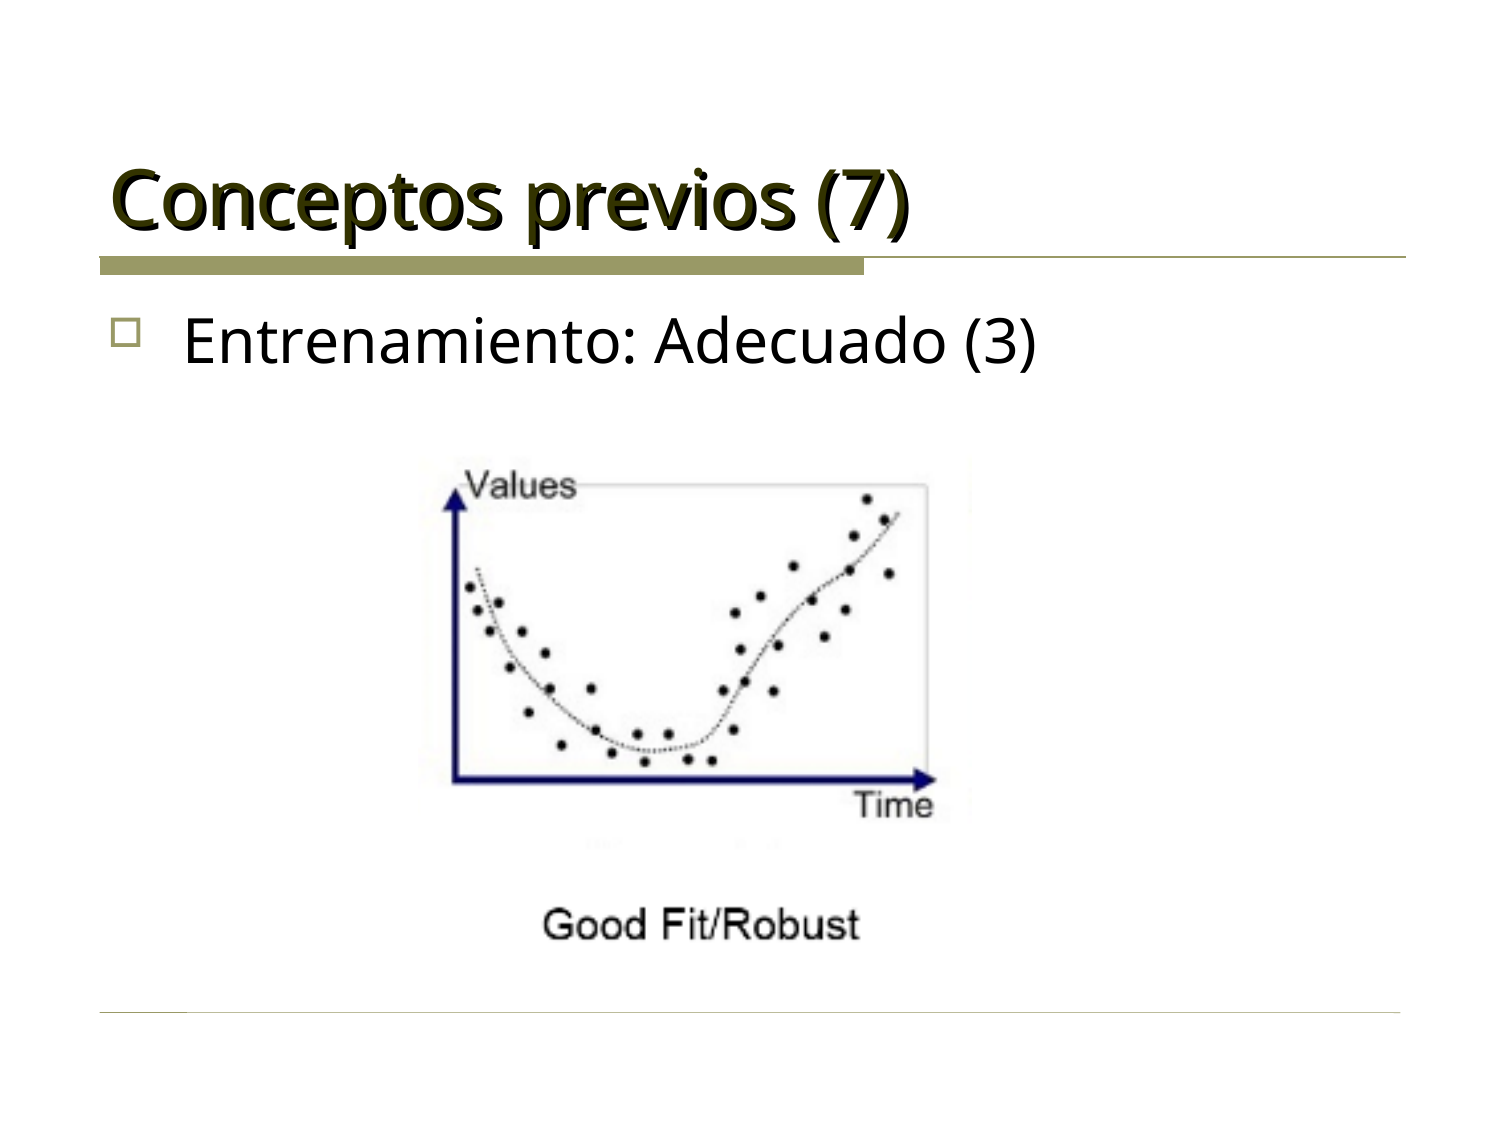

# Conceptos previos (7)
Entrenamiento: Adecuado (3)